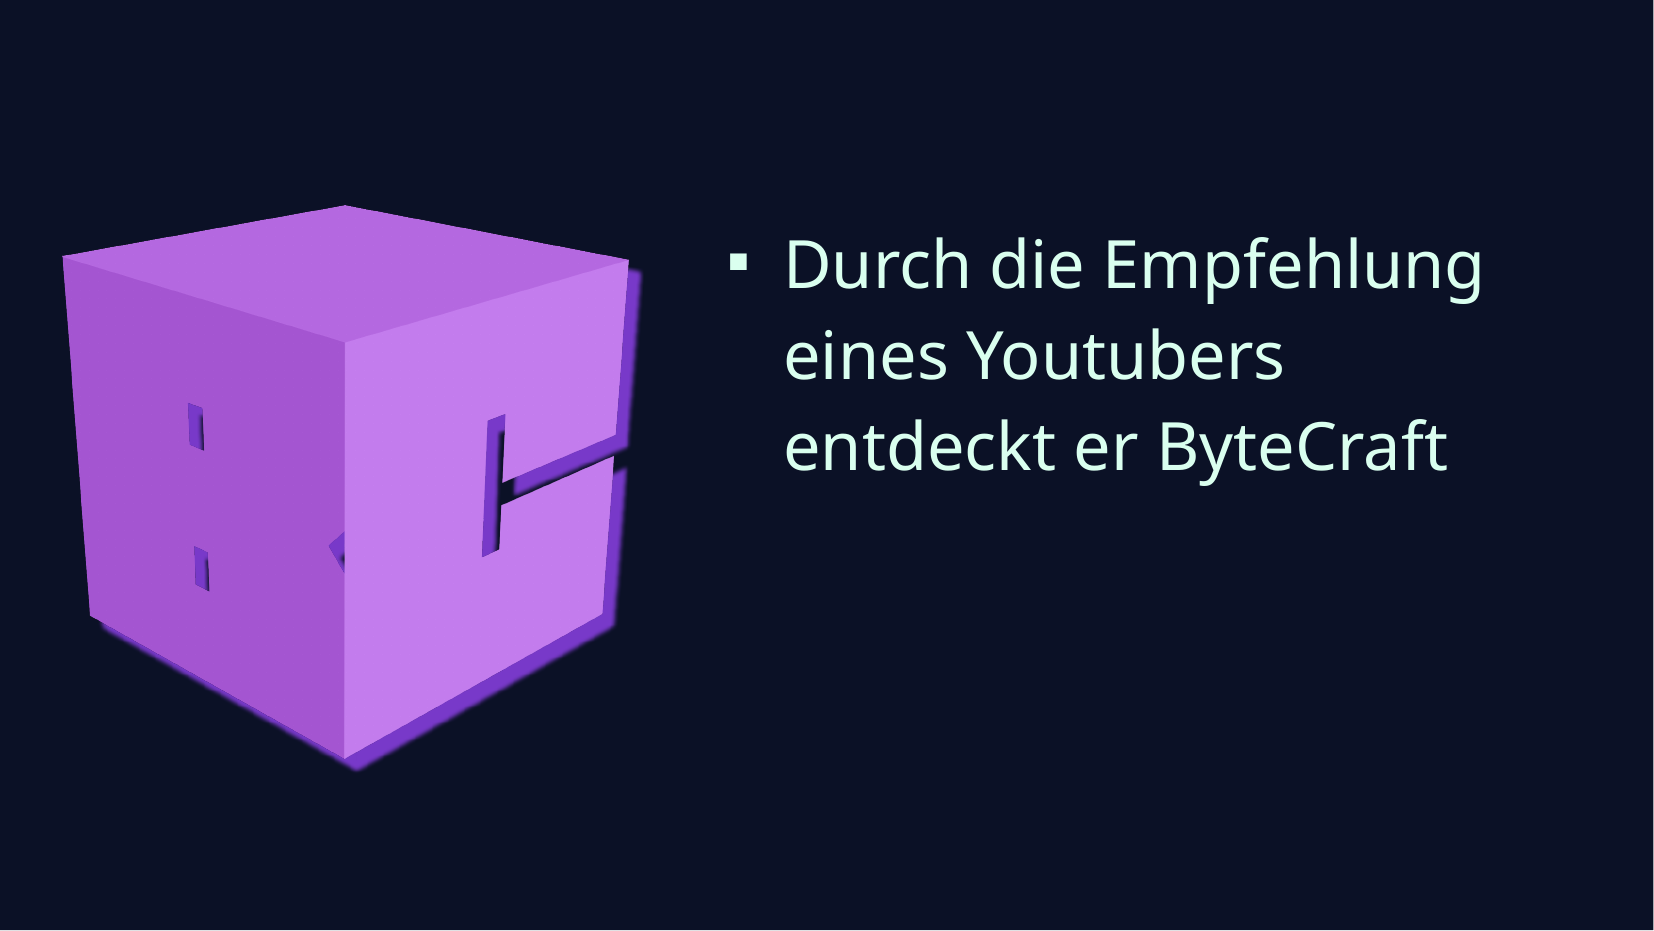

# Durch die Empfehlung eines Youtubers entdeckt er ByteCraft